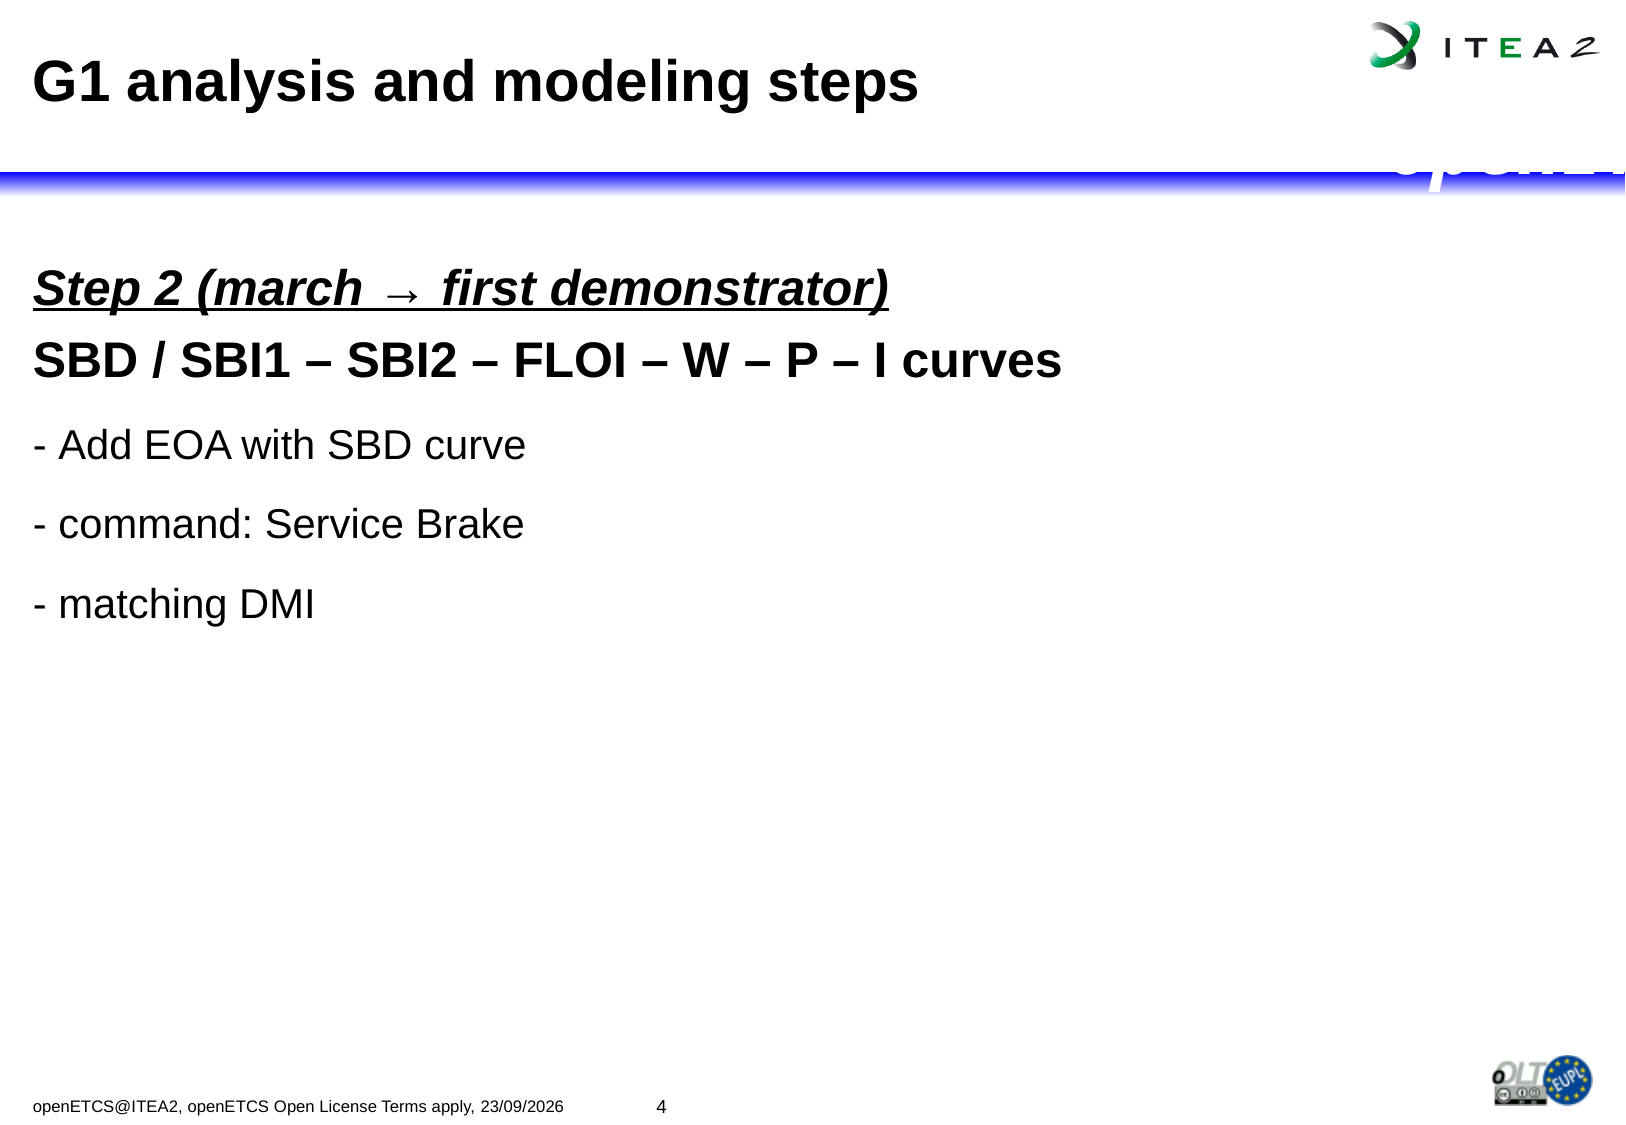

# G1 analysis and modeling steps
Step 2 (march → first demonstrator)
SBD / SBI1 – SBI2 – FLOI – W – P – I curves
- Add EOA with SBD curve
- command: Service Brake
- matching DMI
openETCS@ITEA2, openETCS Open License Terms apply,